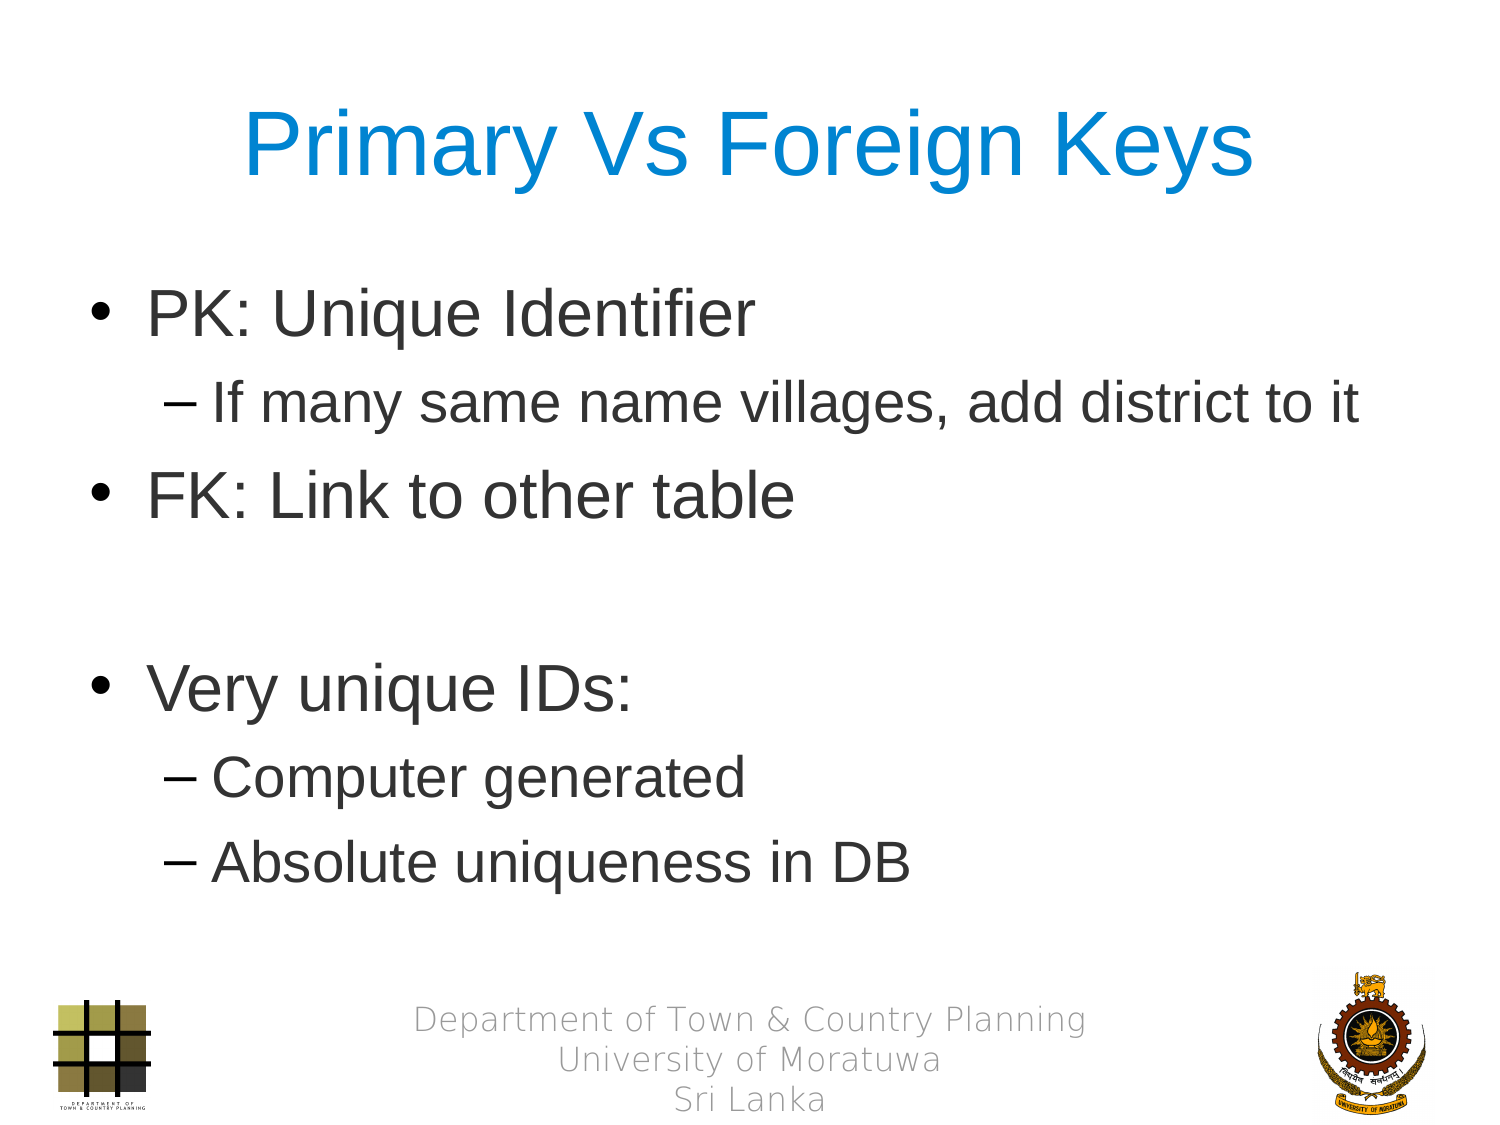

# Primary Vs Foreign Keys
PK: Unique Identifier
If many same name villages, add district to it
FK: Link to other table
Very unique IDs:
Computer generated
Absolute uniqueness in DB